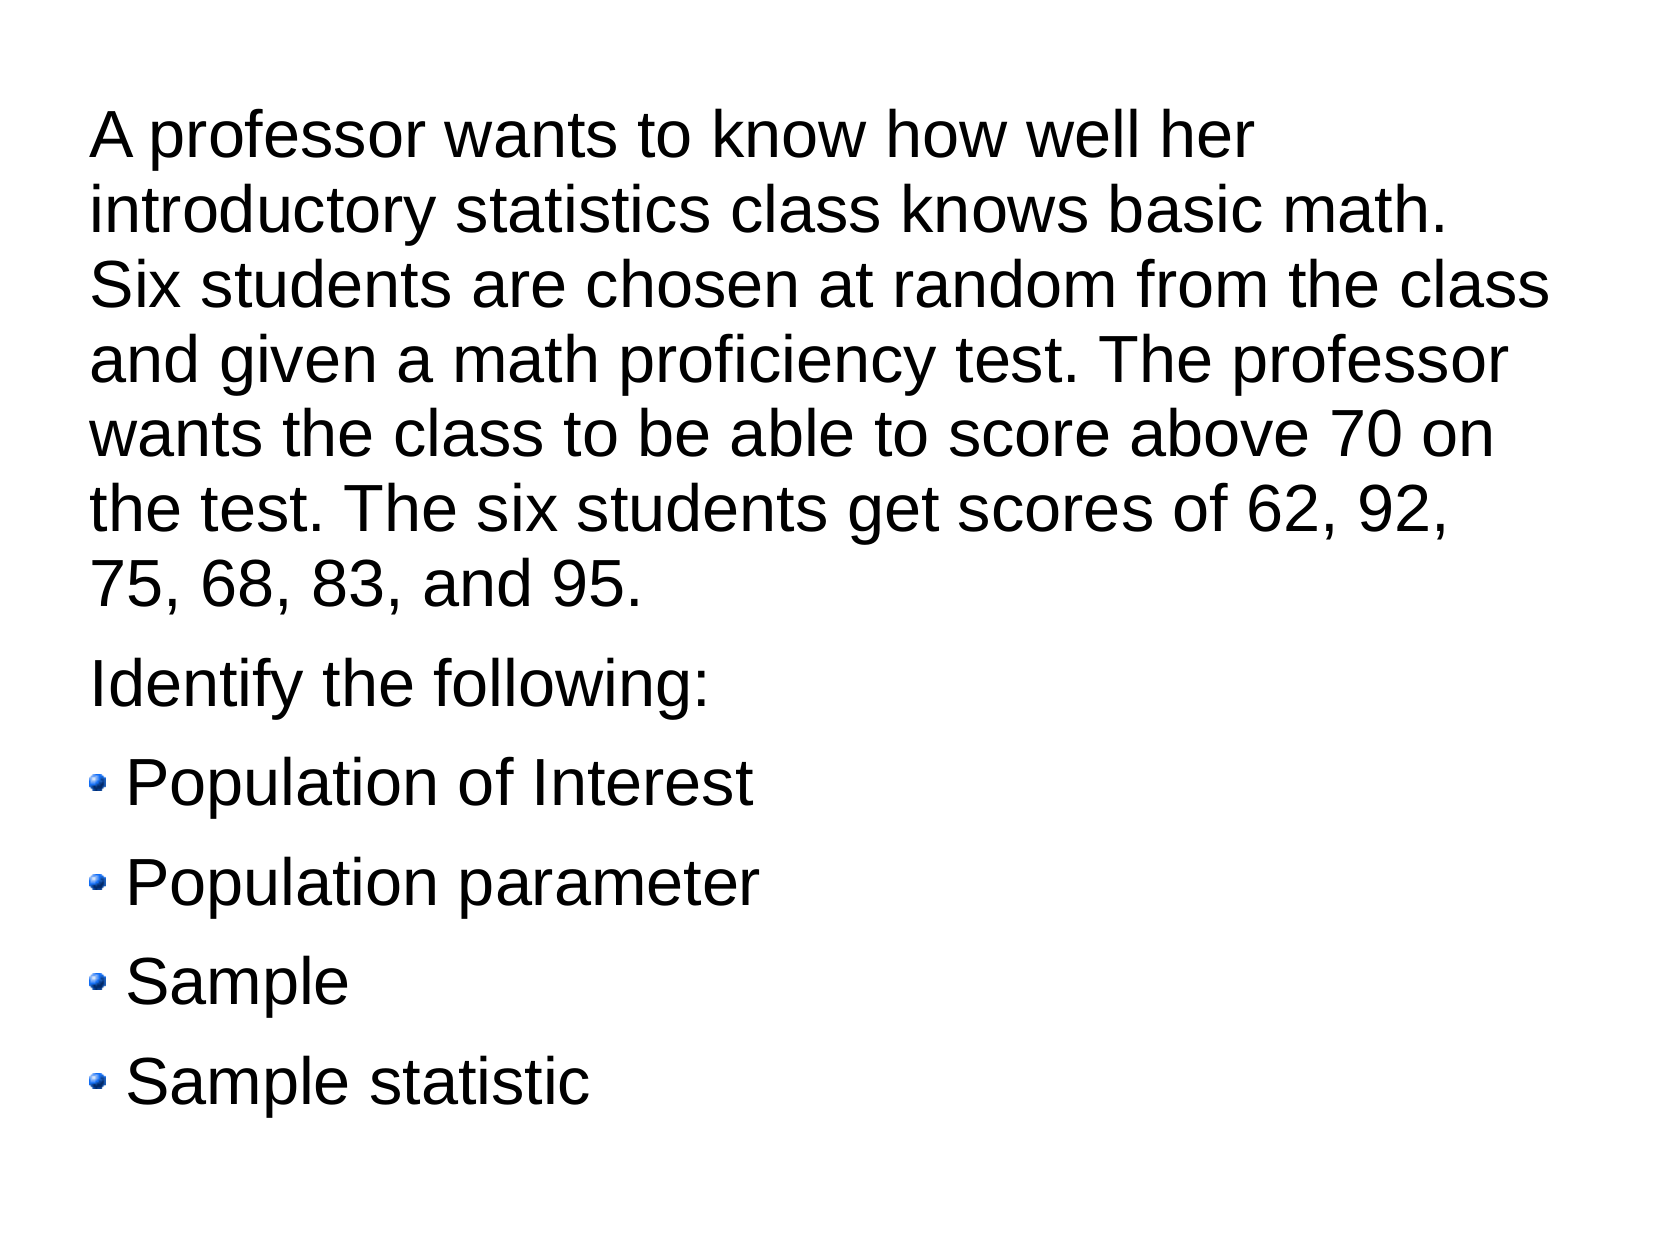

A professor wants to know how well her introductory statistics class knows basic math. Six students are chosen at random from the class and given a math proficiency test. The professor wants the class to be able to score above 70 on the test. The six students get scores of 62, 92, 75, 68, 83, and 95.
Identify the following:
Population of Interest
Population parameter
Sample
Sample statistic